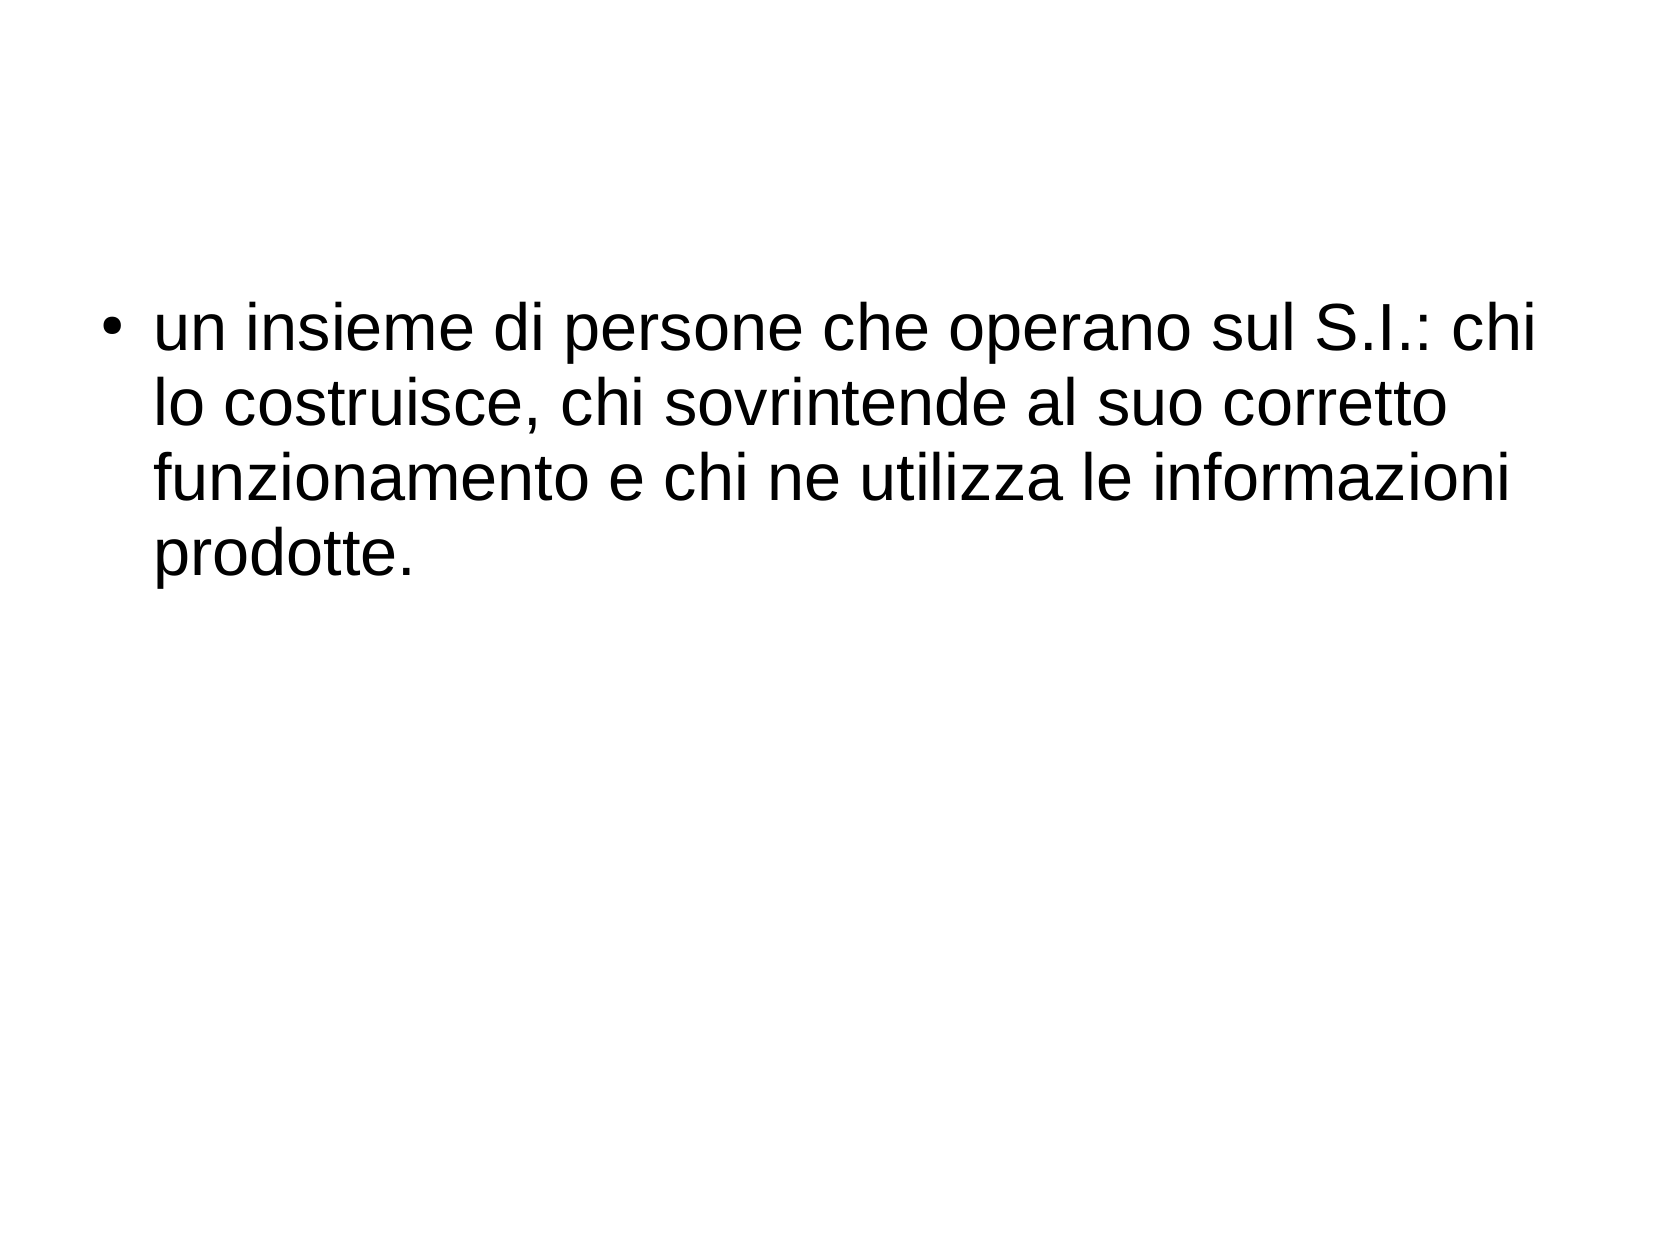

# un insieme di persone che operano sul S.I.: chi lo costruisce, chi sovrintende al suo corretto funzionamento e chi ne utilizza le informazioni prodotte.